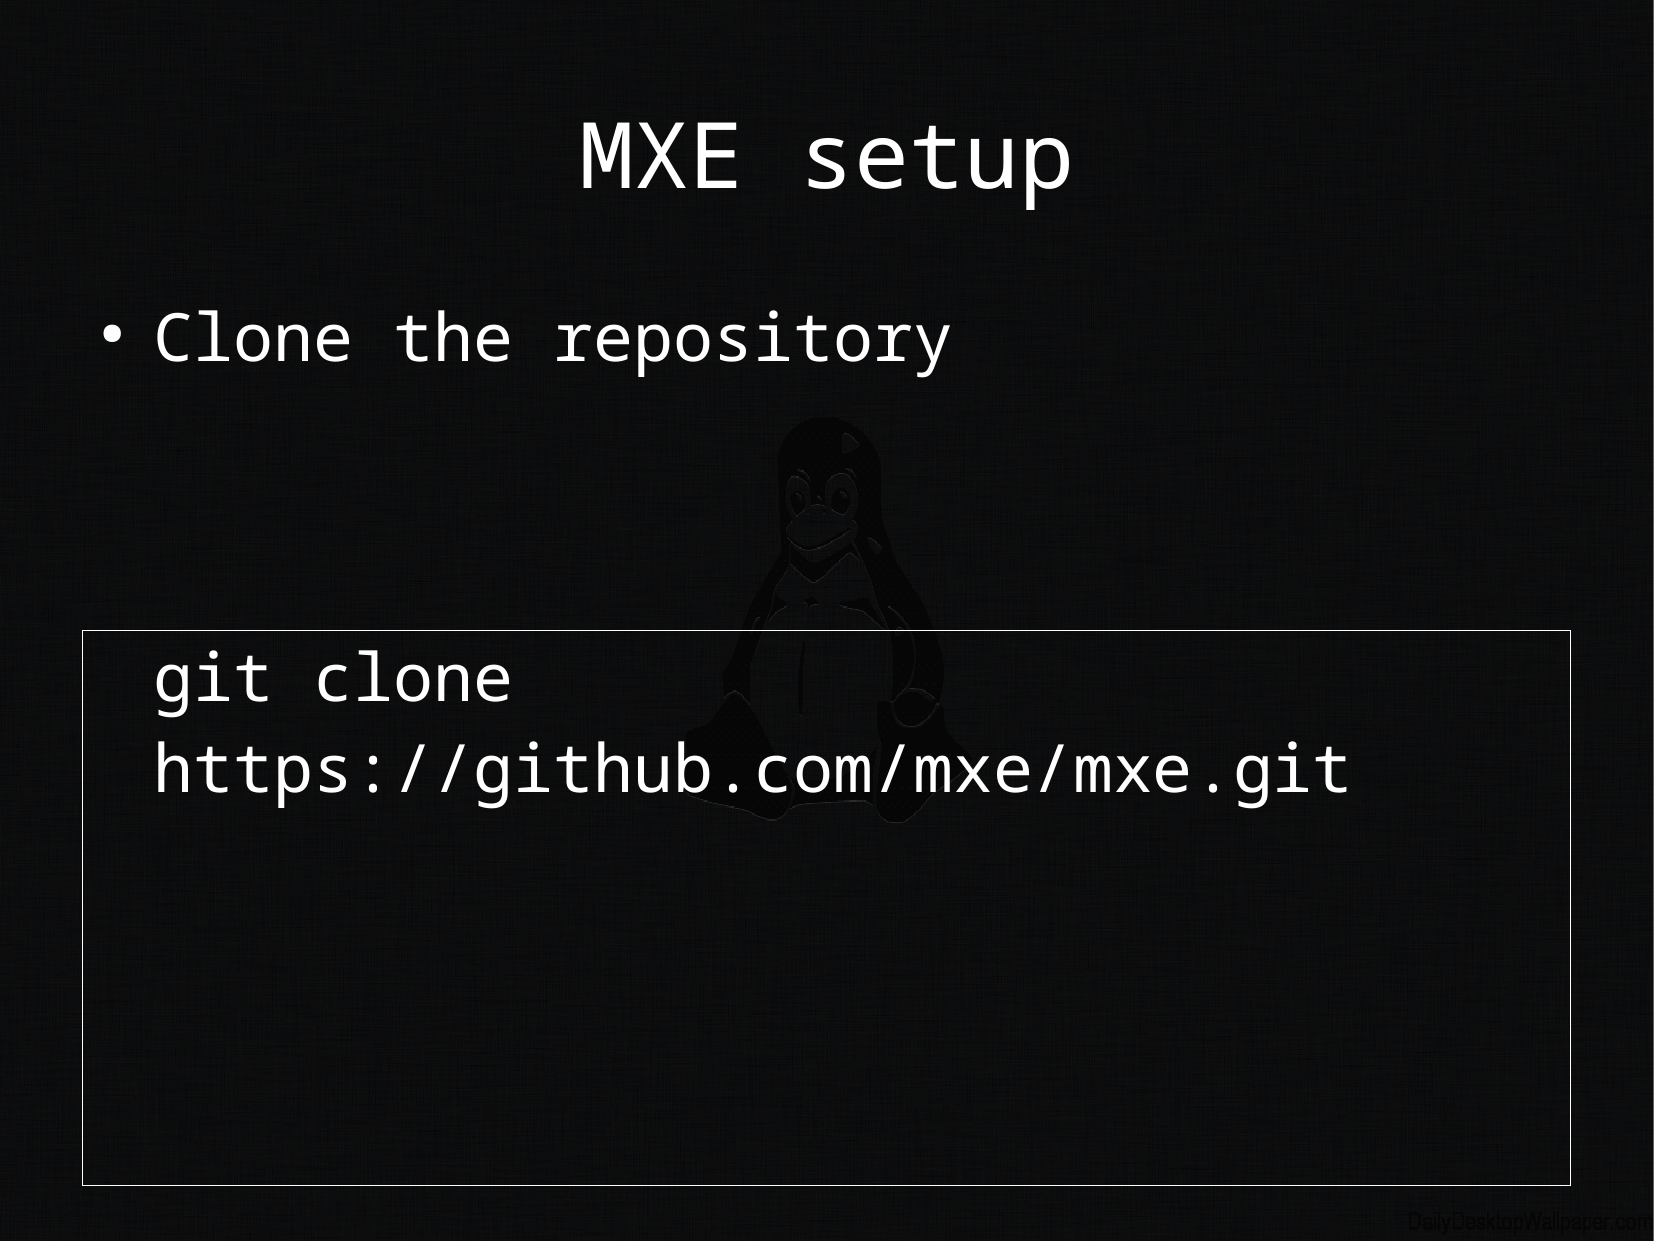

# MXE setup
Clone the repository
git clone https://github.com/mxe/mxe.git